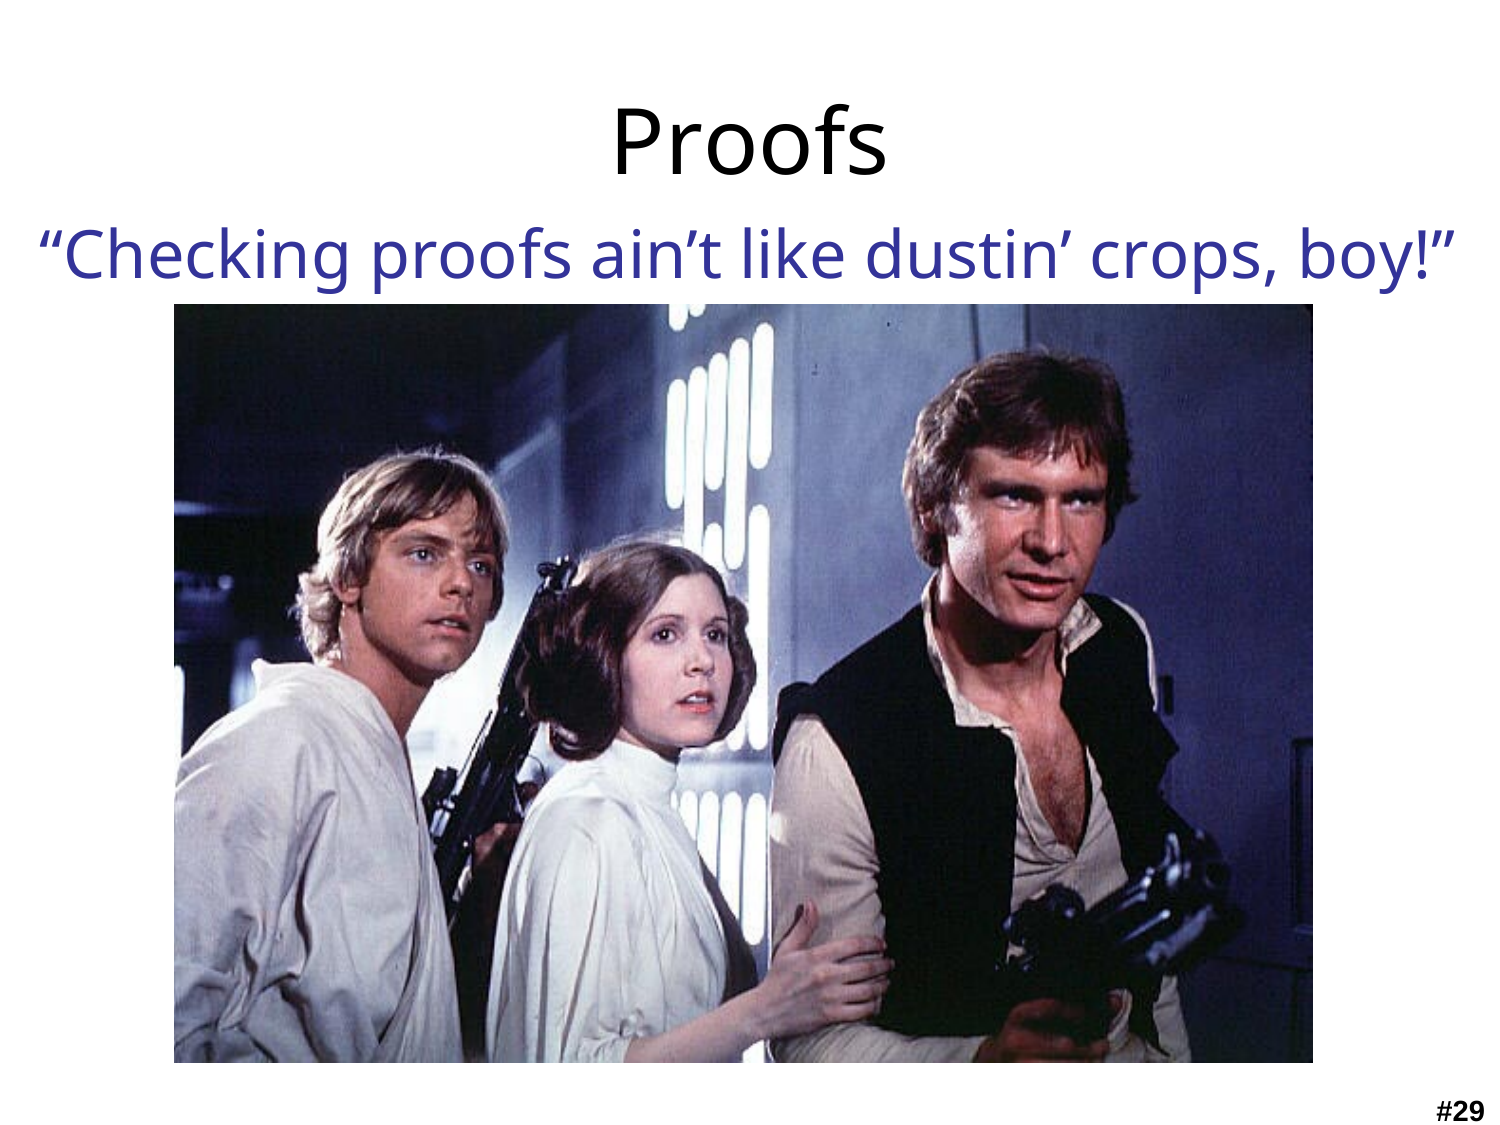

# Proofs
“Checking proofs ain’t like dustin’ crops, boy!”
29